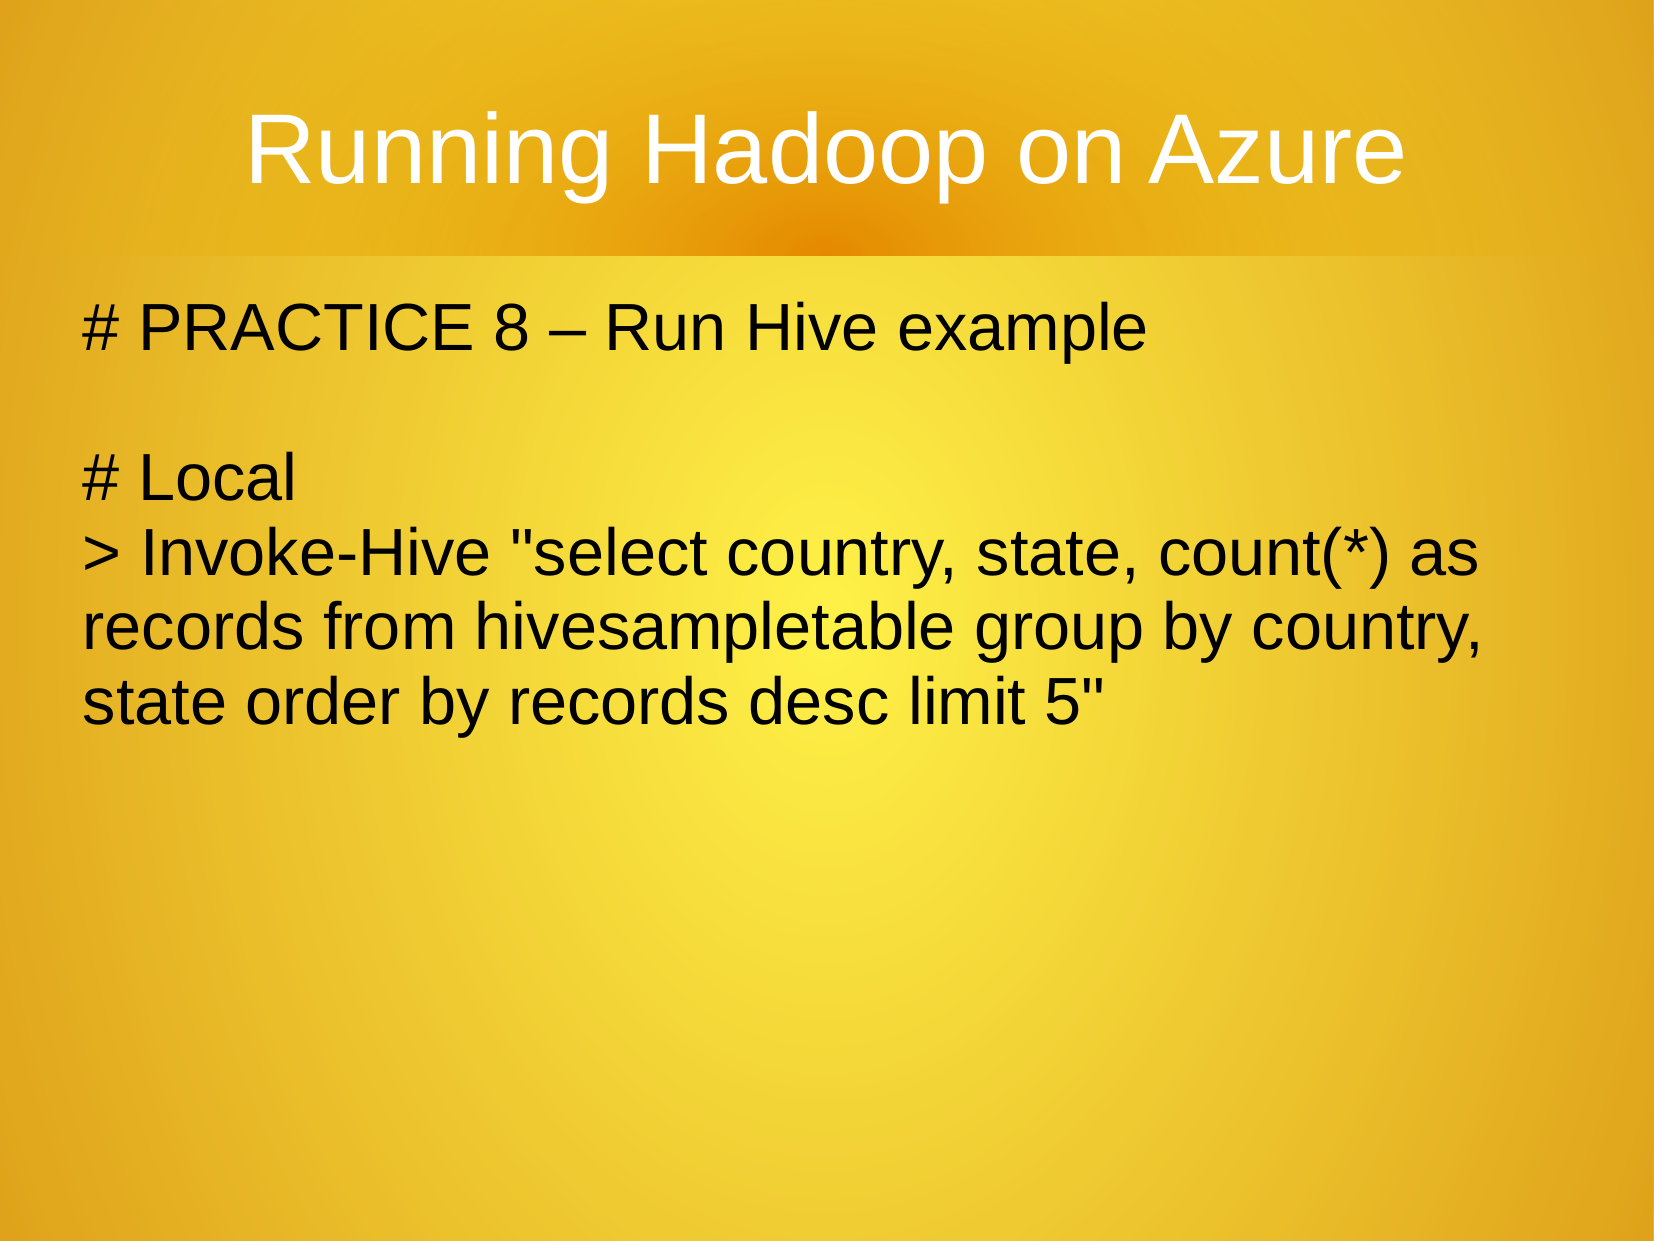

# Running Hadoop on Azure
# PRACTICE 8 – Run Hive example
# Local
> Invoke-Hive "select country, state, count(*) as records from hivesampletable group by country, state order by records desc limit 5"